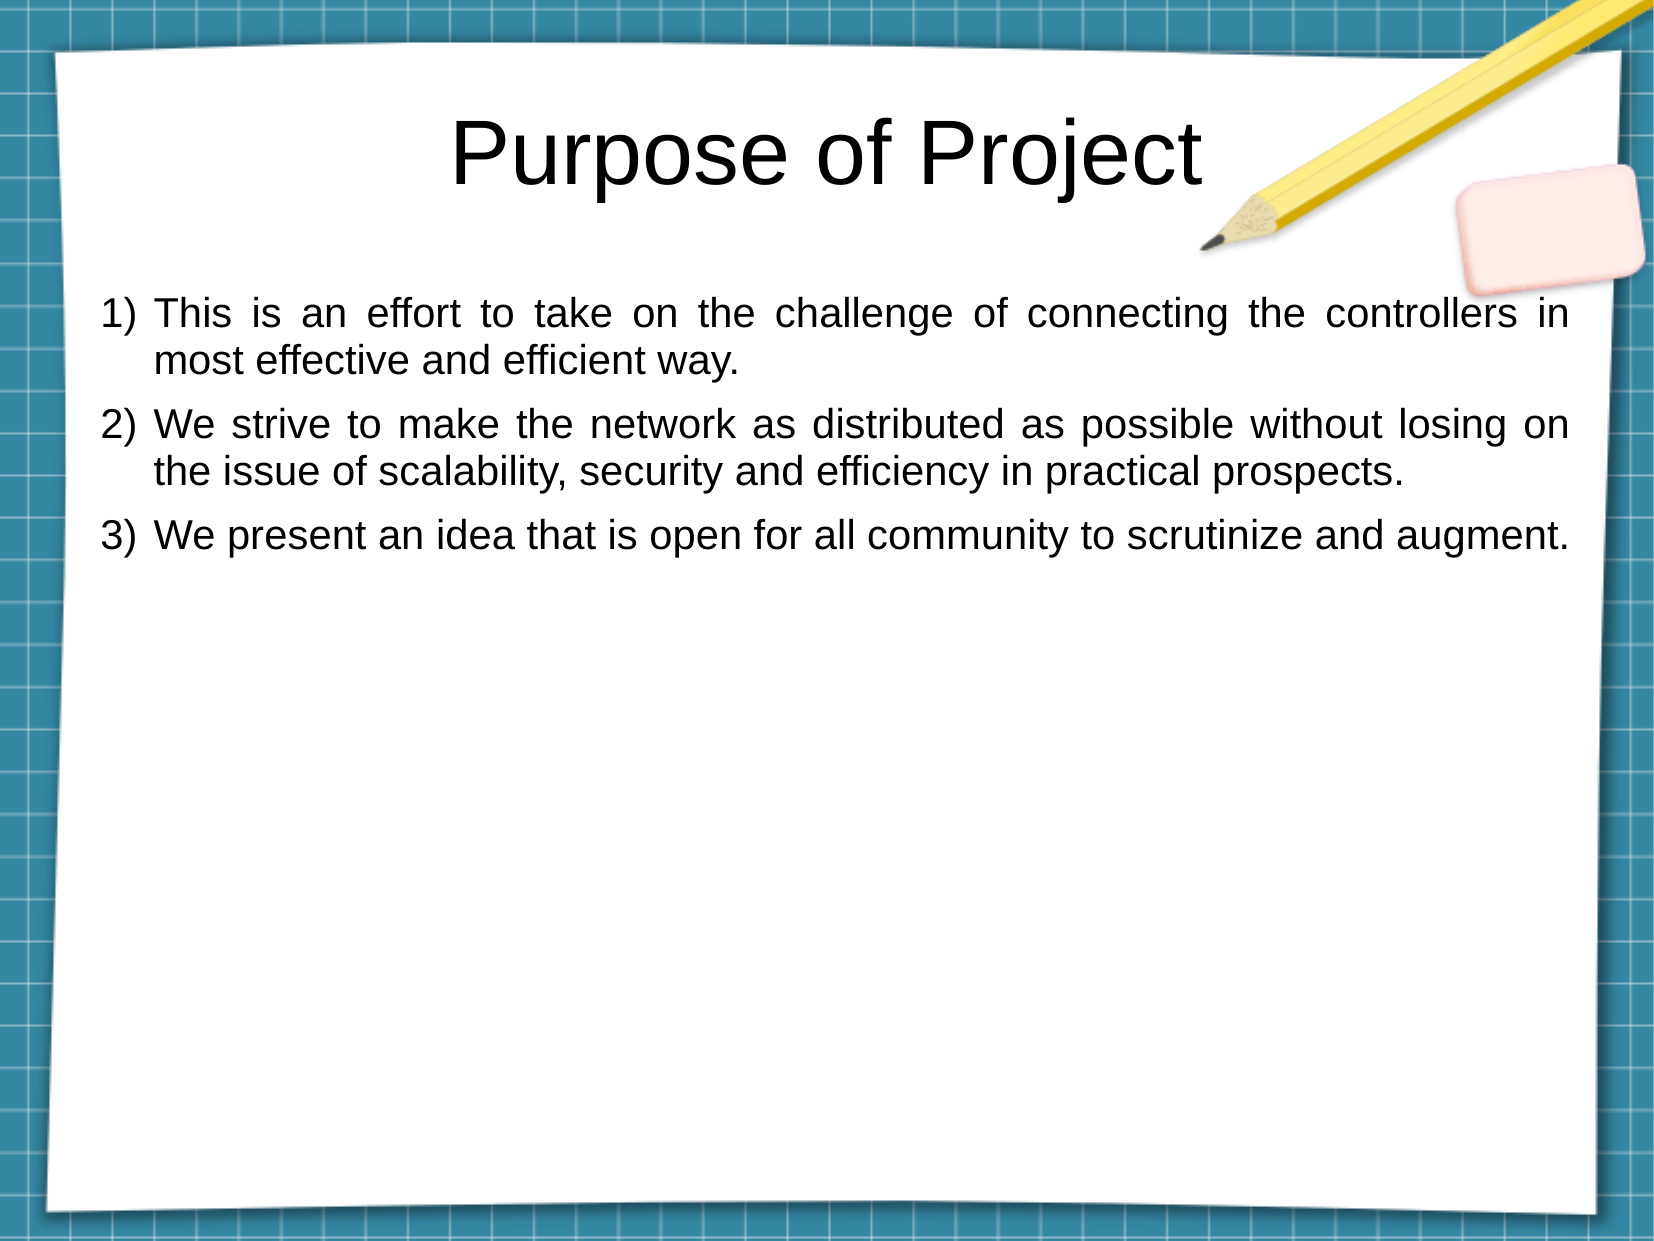

# Purpose of Project
This is an effort to take on the challenge of connecting the controllers in most effective and efficient way.
We strive to make the network as distributed as possible without losing on the issue of scalability, security and efficiency in practical prospects.
We present an idea that is open for all community to scrutinize and augment.